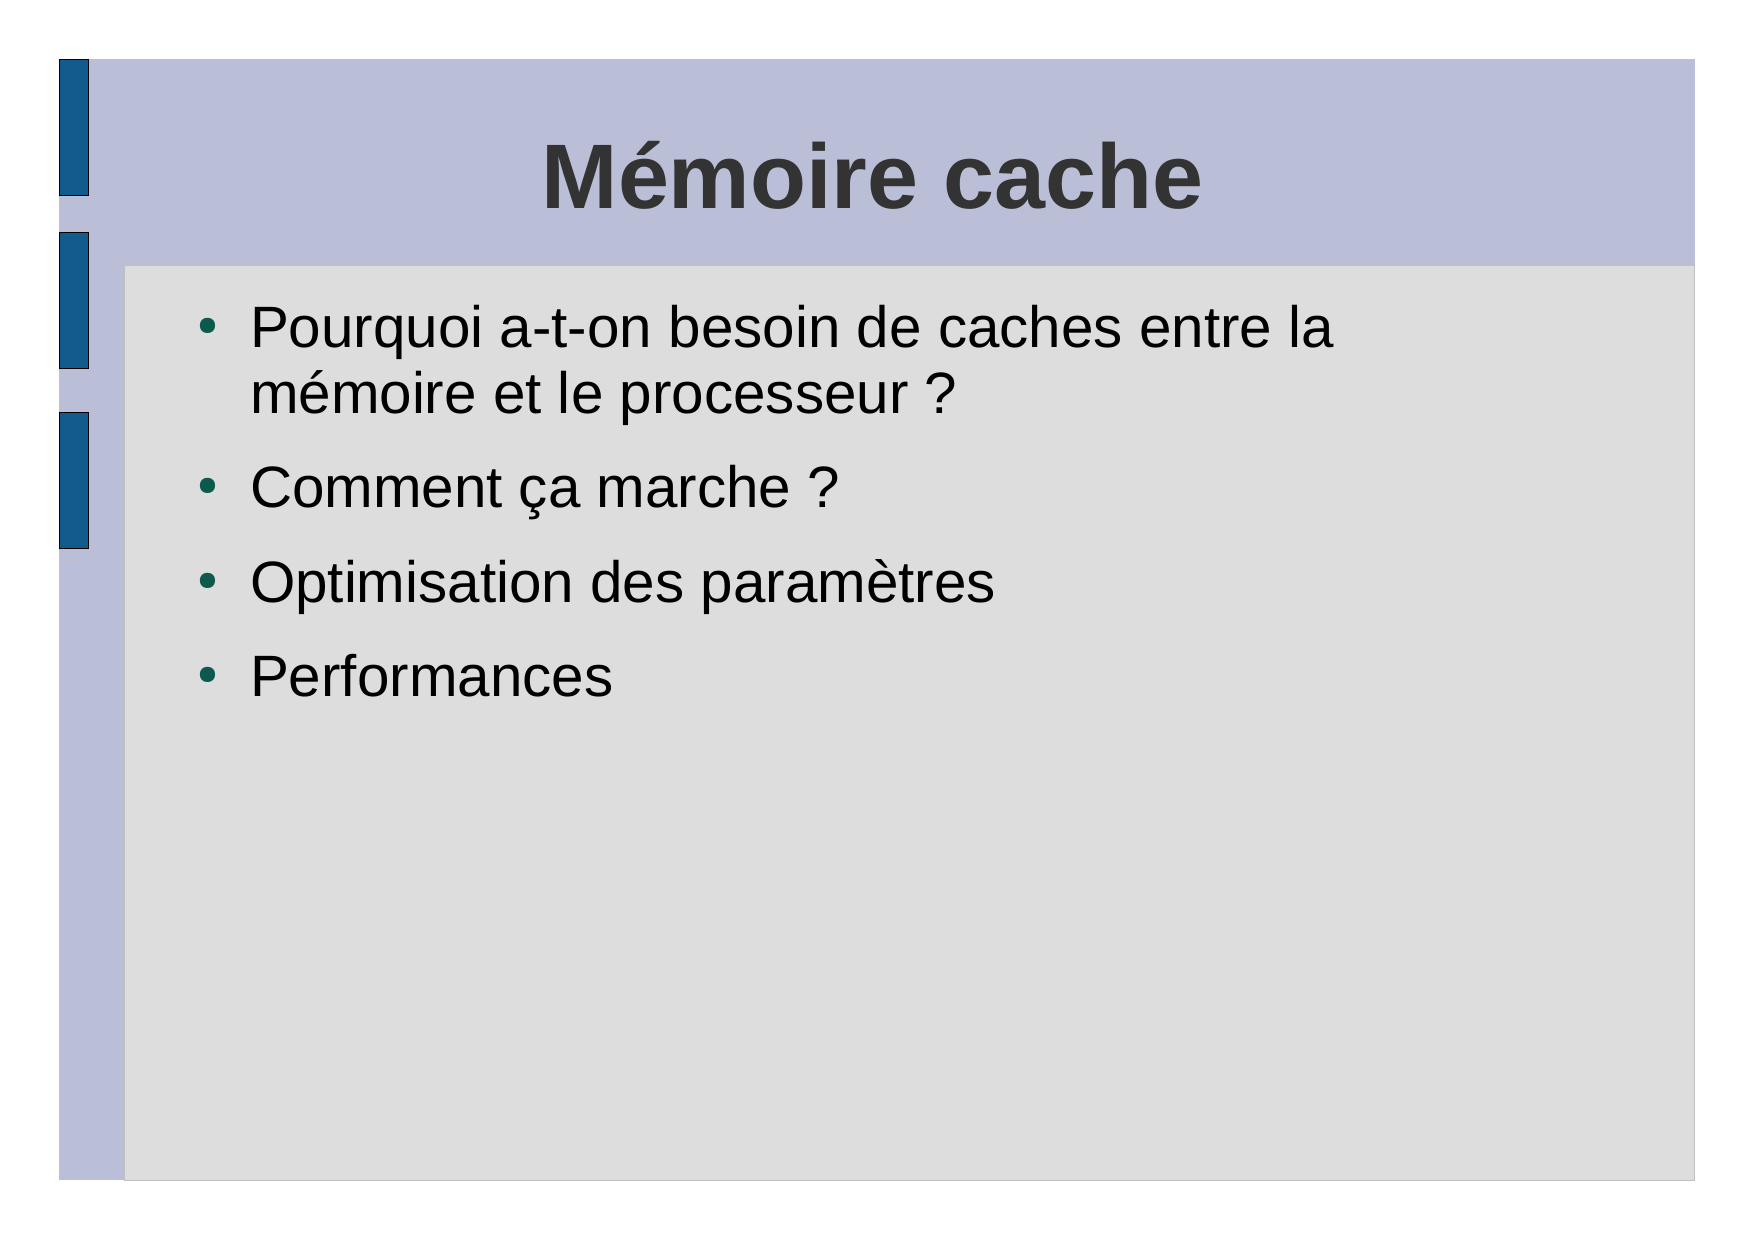

# Mémoire cache
Pourquoi a-t-on besoin de caches entre la mémoire et le processeur ?
Comment ça marche ?
Optimisation des paramètres
Performances